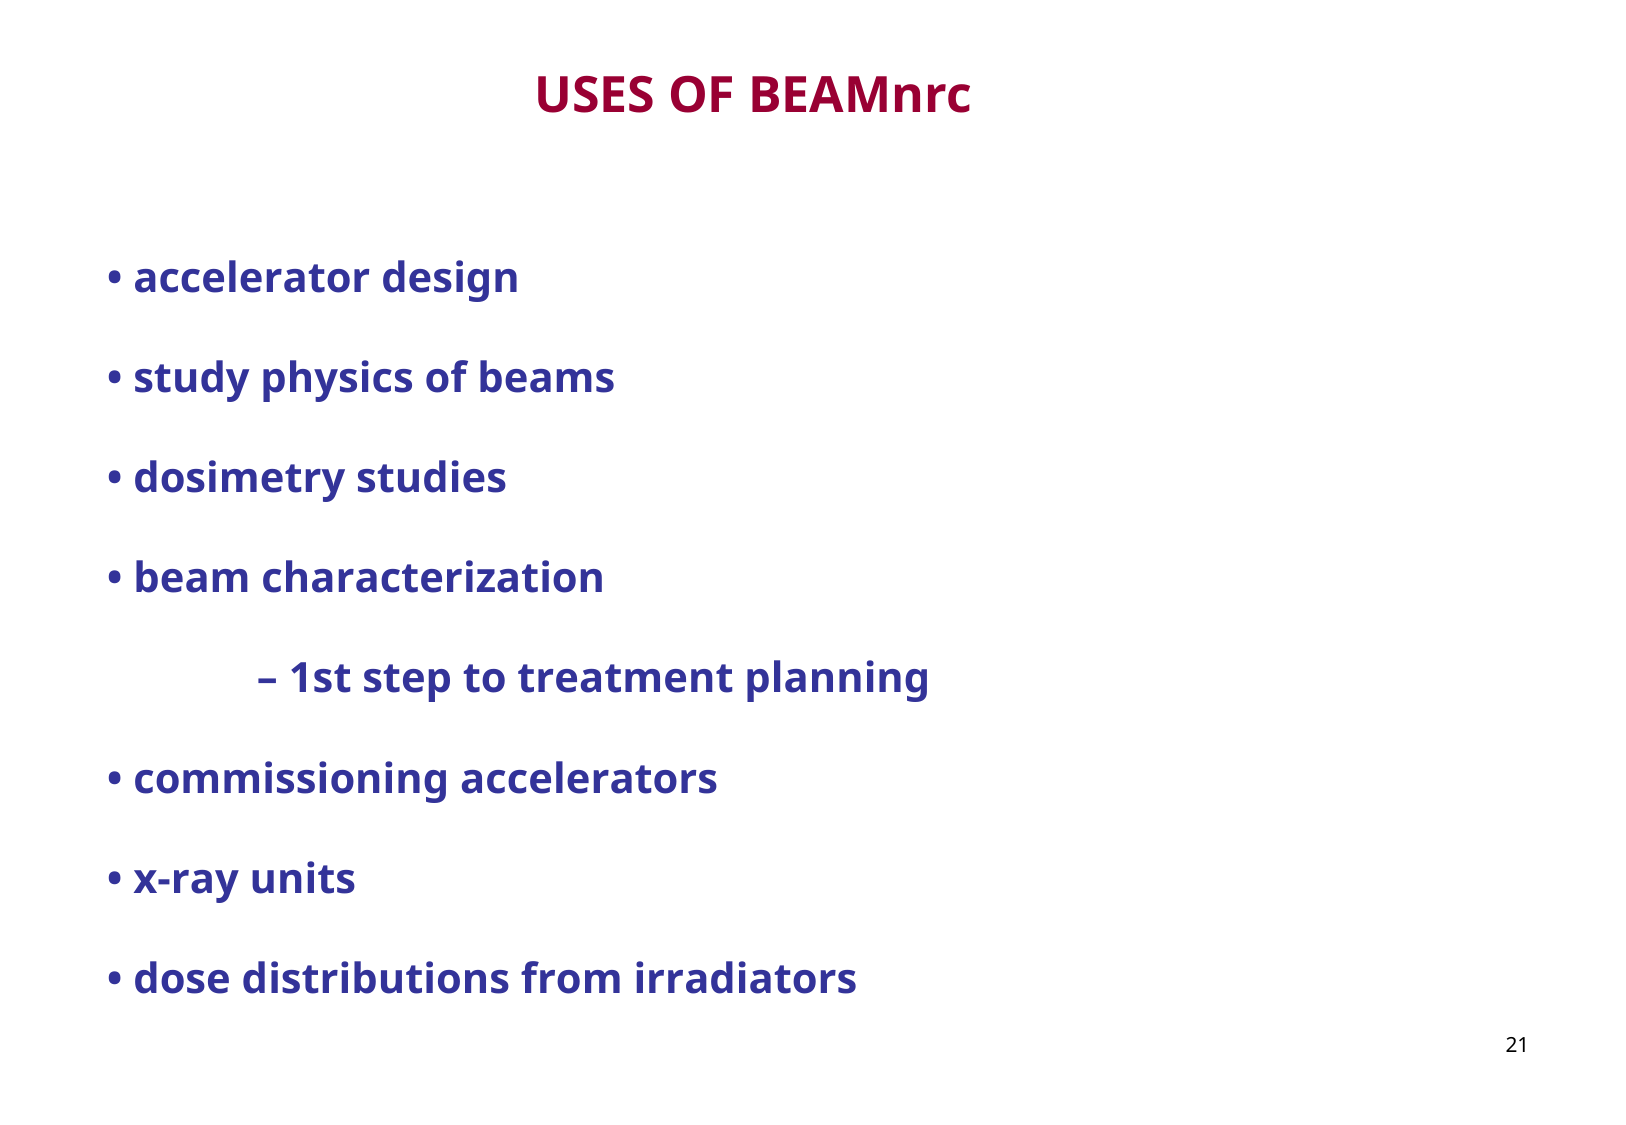

USES OF BEAMnrc
• accelerator design
• study physics of beams
• dosimetry studies
• beam characterization
	– 1st step to treatment planning
• commissioning accelerators
• x-ray units
• dose distributions from irradiators
21